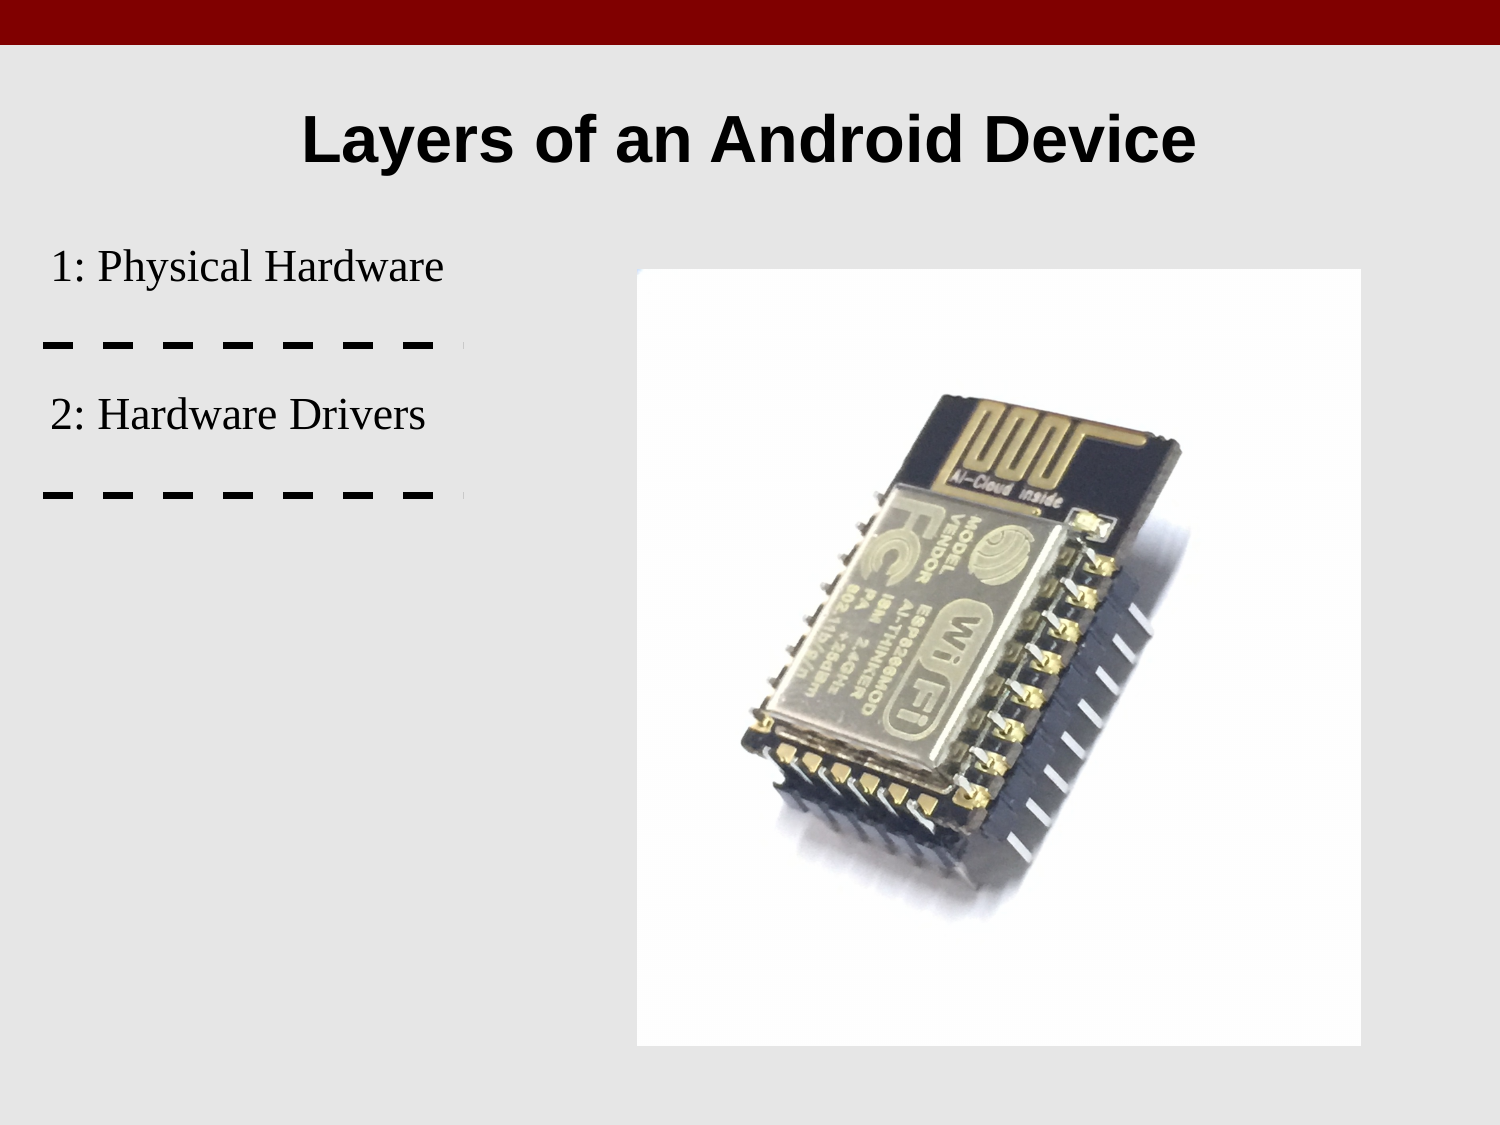

# Layers of an Android Device
1: Physical Hardware
2: Hardware Drivers